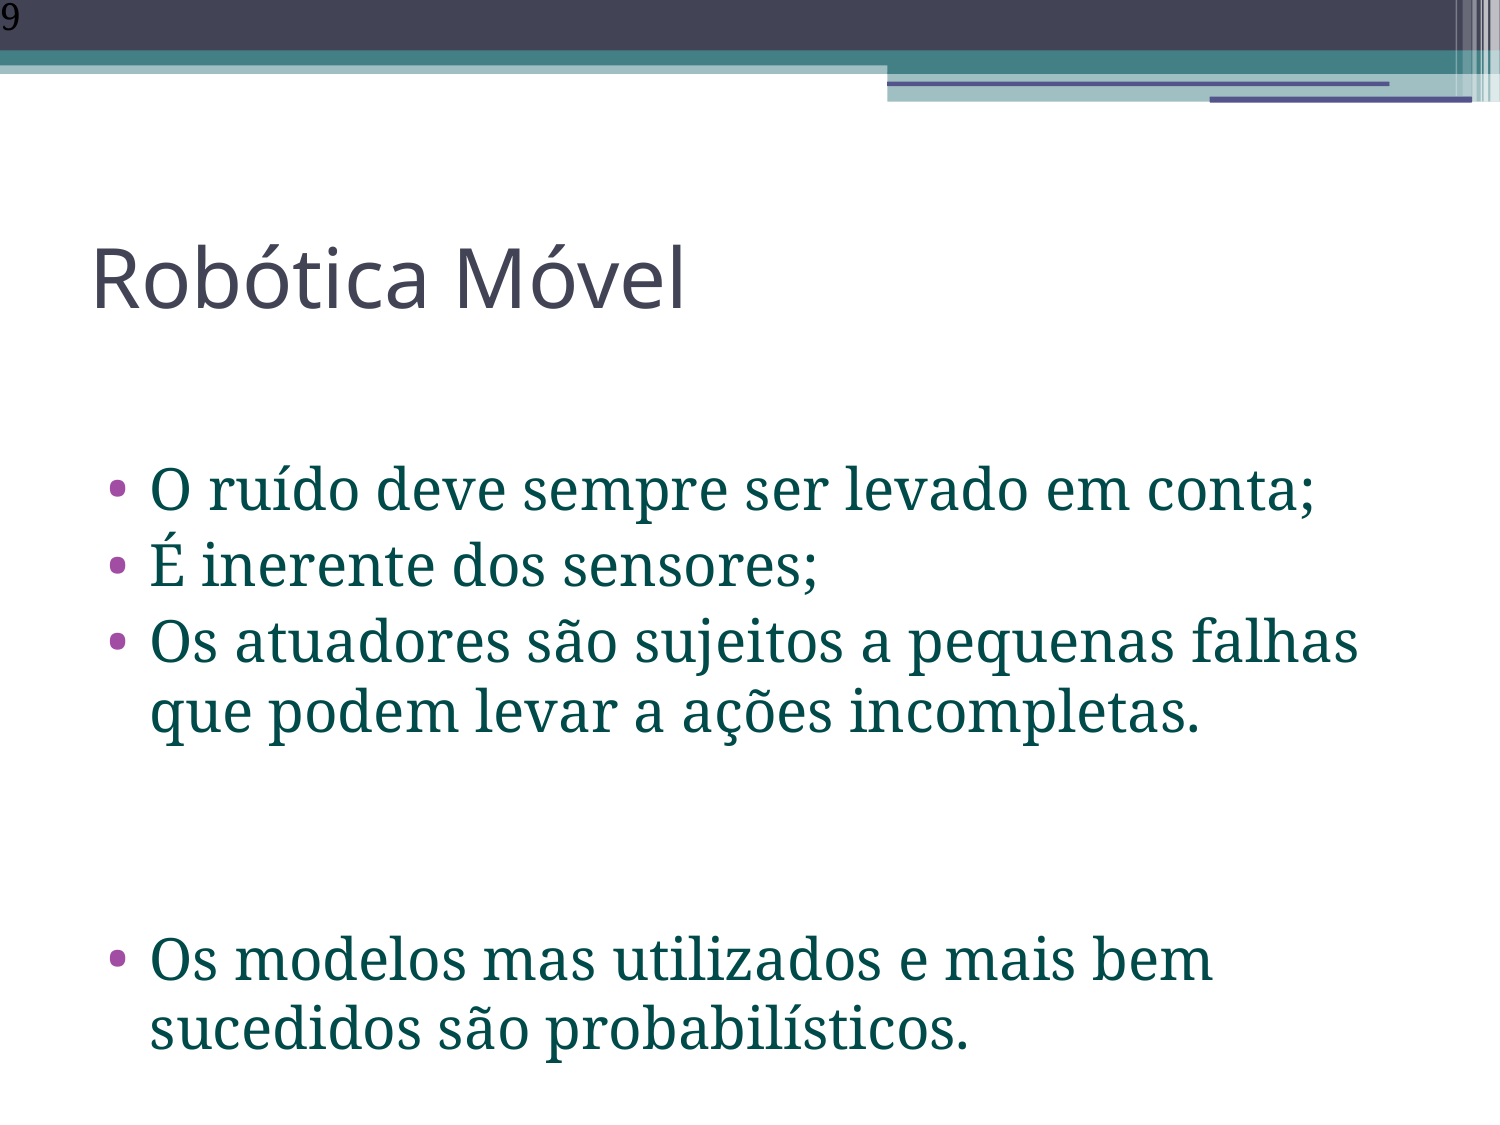

# Robótica Móvel
O ruído deve sempre ser levado em conta;
É inerente dos sensores;
Os atuadores são sujeitos a pequenas falhas que podem levar a ações incompletas.
Os modelos mas utilizados e mais bem sucedidos são probabilísticos.